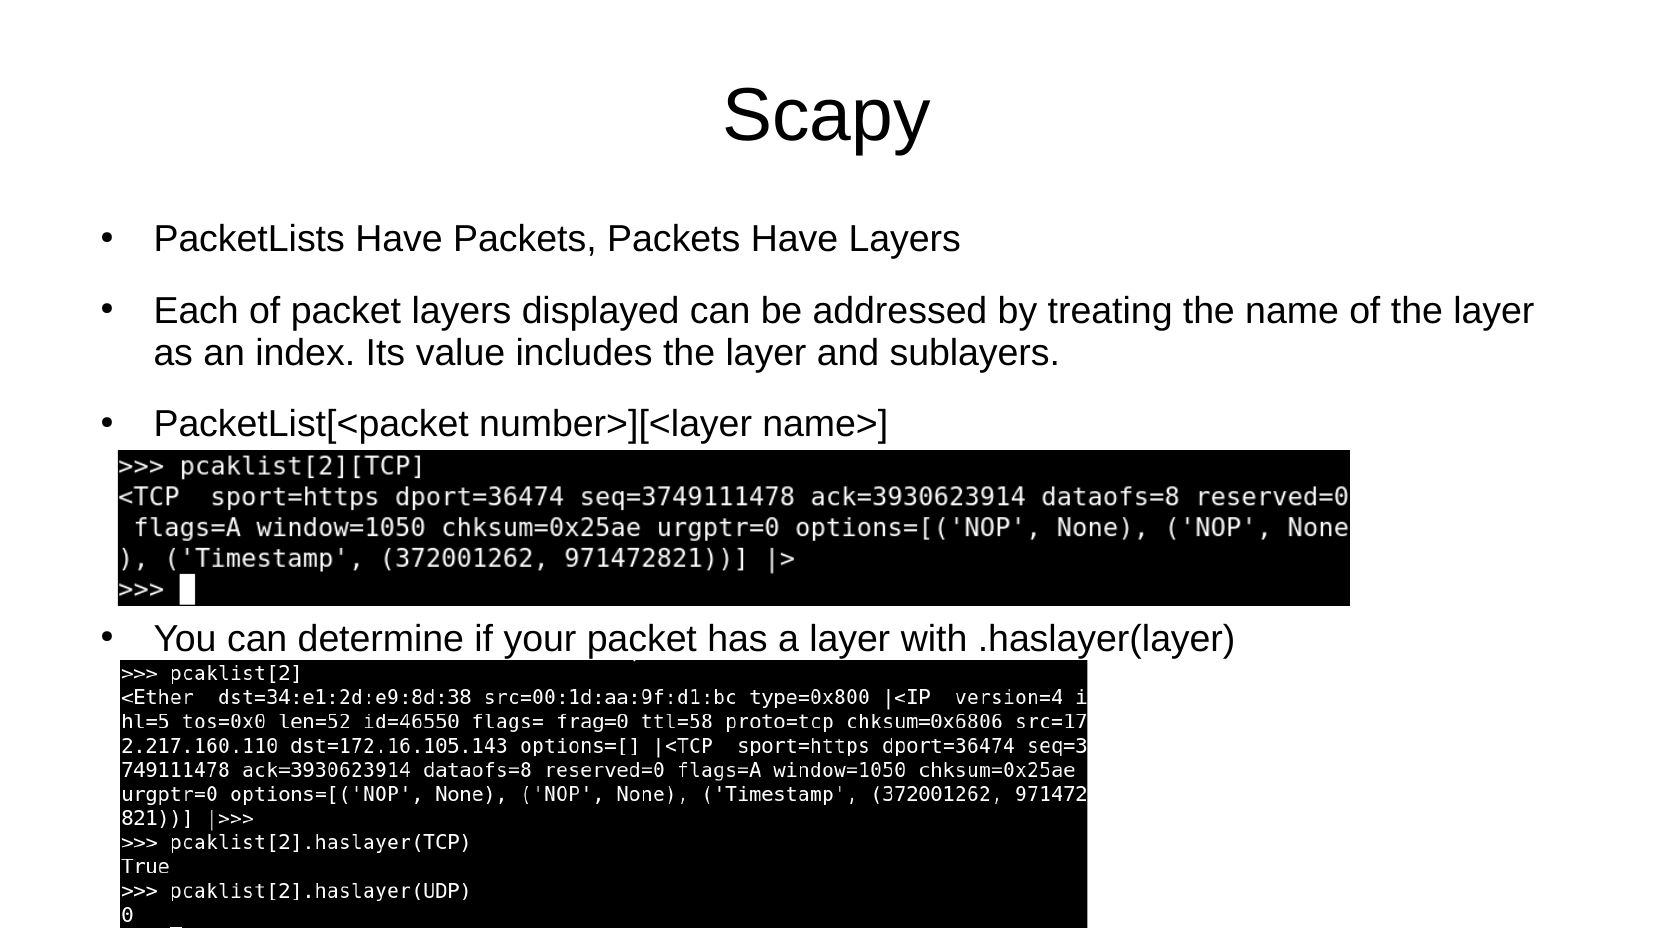

# Scapy
PacketLists Have Packets, Packets Have Layers
Each of packet layers displayed can be addressed by treating the name of the layer as an index. Its value includes the layer and sublayers.
PacketList[<packet number>][<layer name>]
You can determine if your packet has a layer with .haslayer(layer)